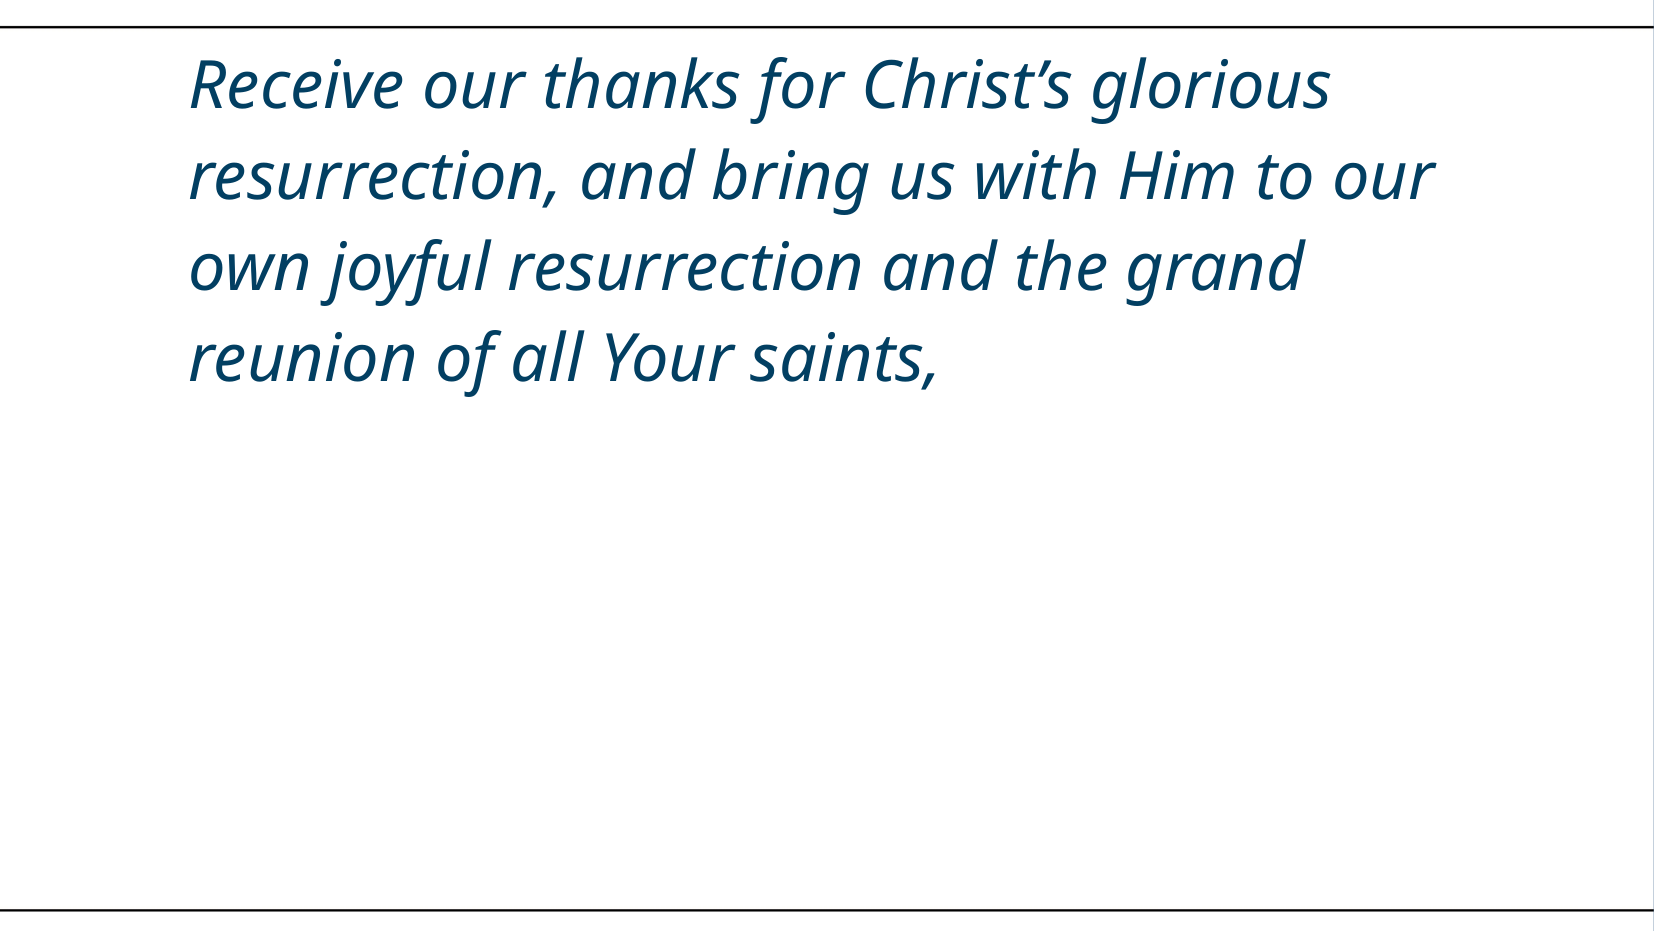

Receive our thanks for Christ’s glorious
 resurrection, and bring us with Him to our
 own joyful resurrection and the grand
 reunion of all Your saints,